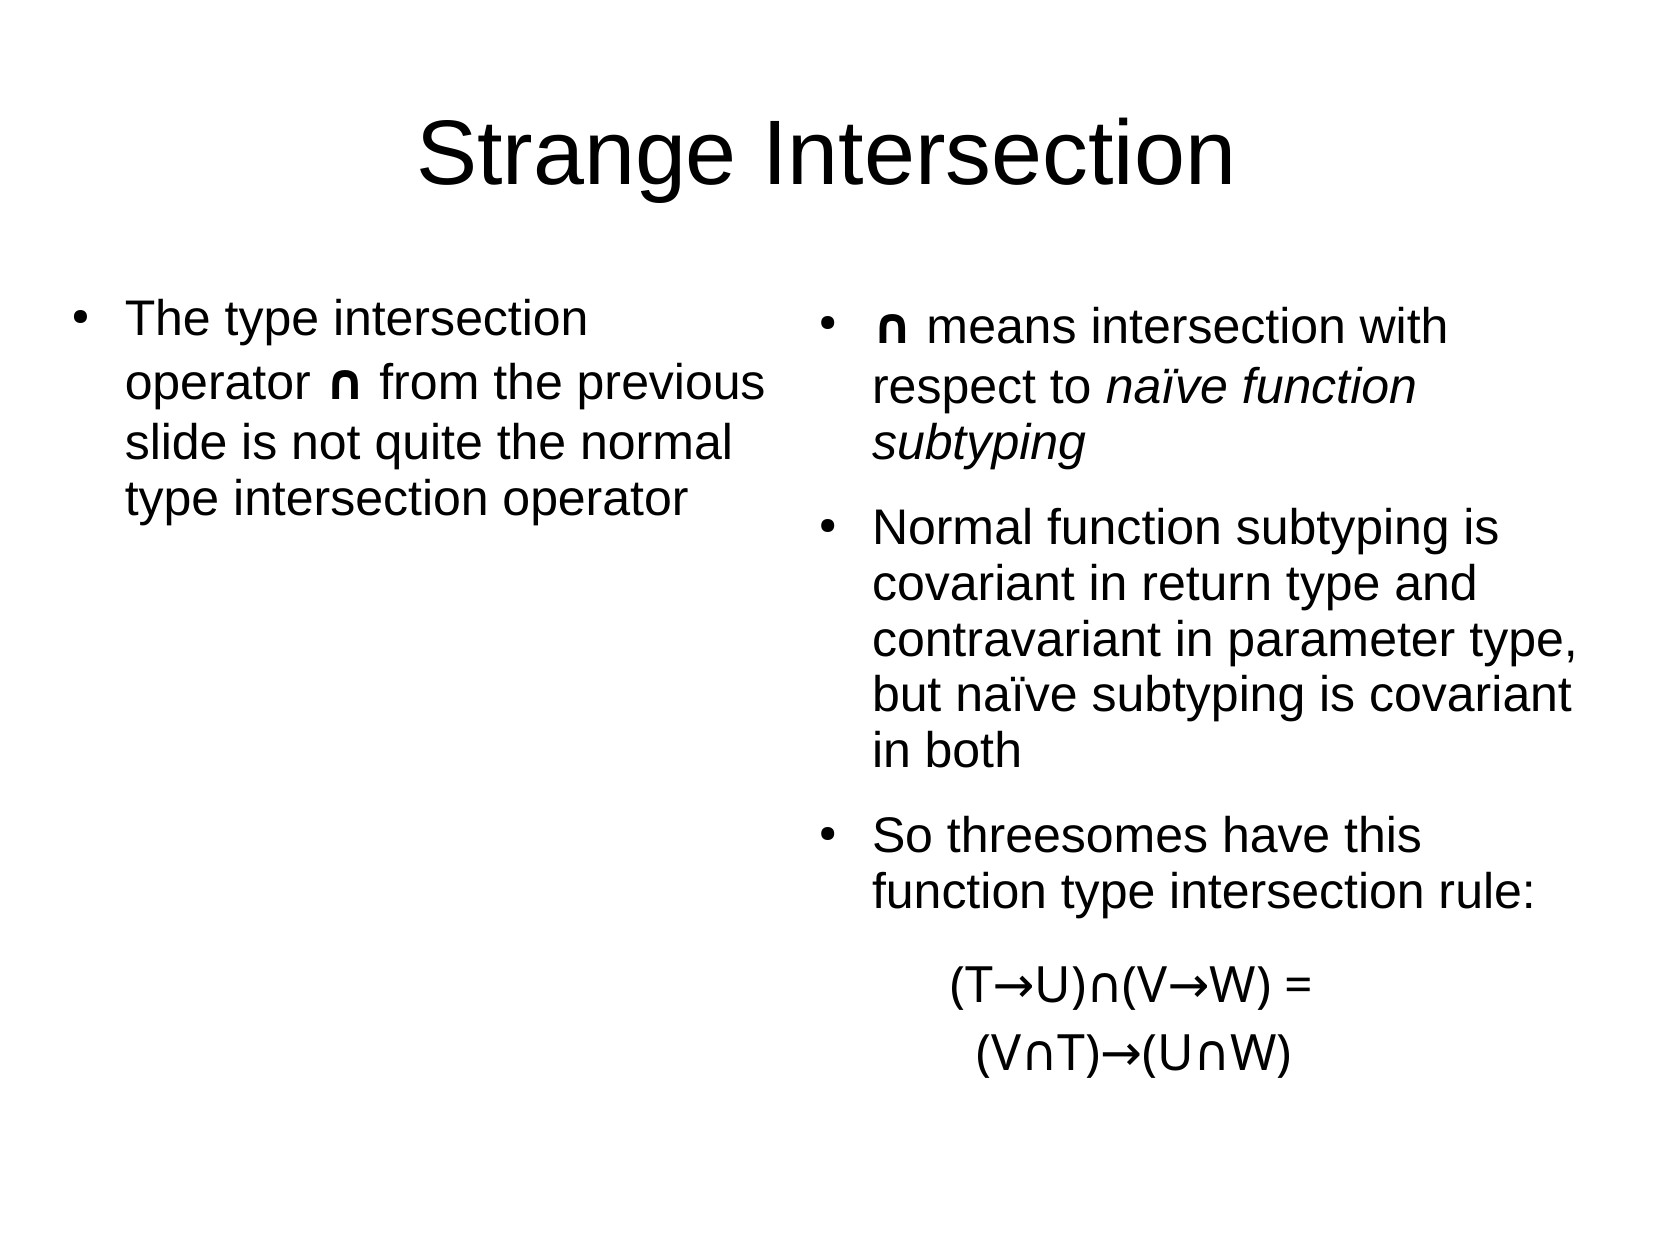

# Strange Intersection
The type intersection operator ∩ from the previous slide is not quite the normal type intersection operator
∩ means intersection with respect to naïve function subtyping
Normal function subtyping is covariant in return type and contravariant in parameter type, but naïve subtyping is covariant in both
So threesomes have this function type intersection rule:
 (T→U)∩(V→W) =
 (V∩T)→(U∩W)